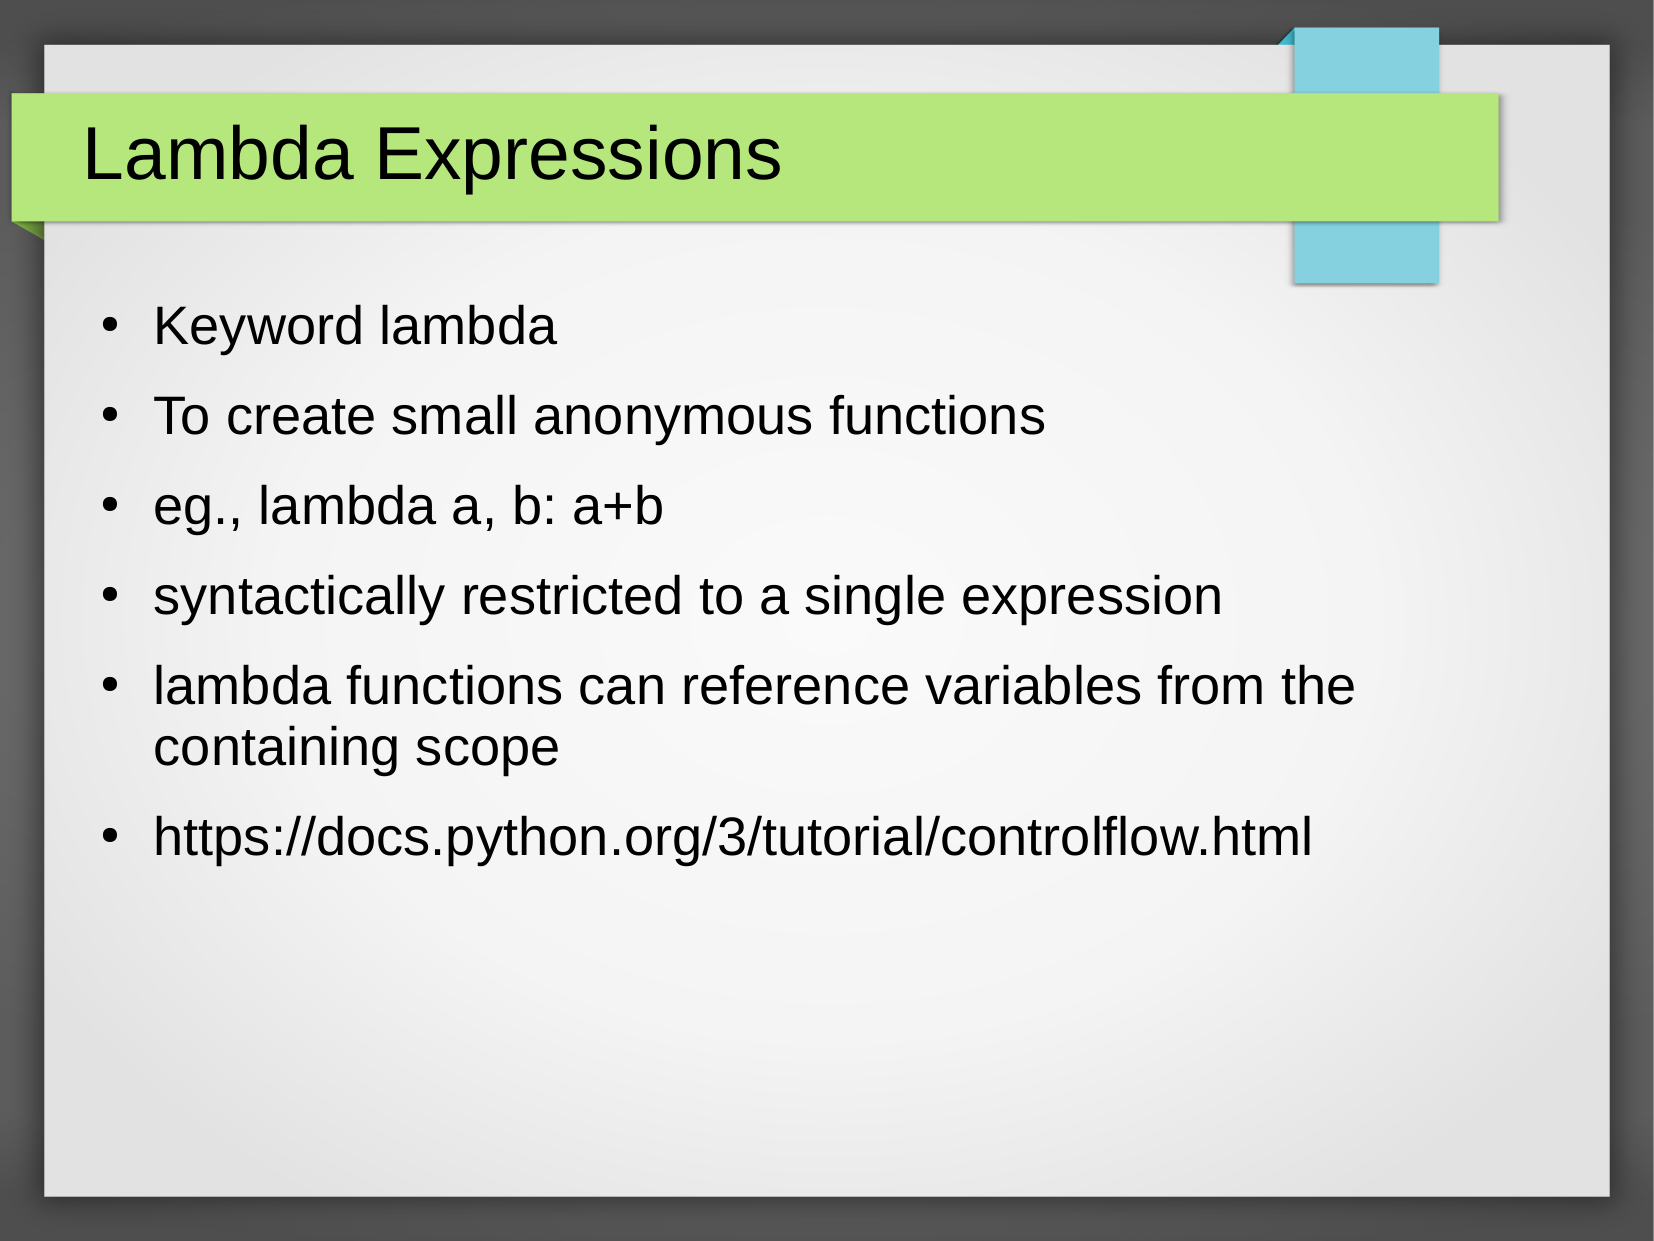

# Lambda Expressions
Keyword lambda
To create small anonymous functions
eg., lambda a, b: a+b
syntactically restricted to a single expression
lambda functions can reference variables from the containing scope
https://docs.python.org/3/tutorial/controlflow.html